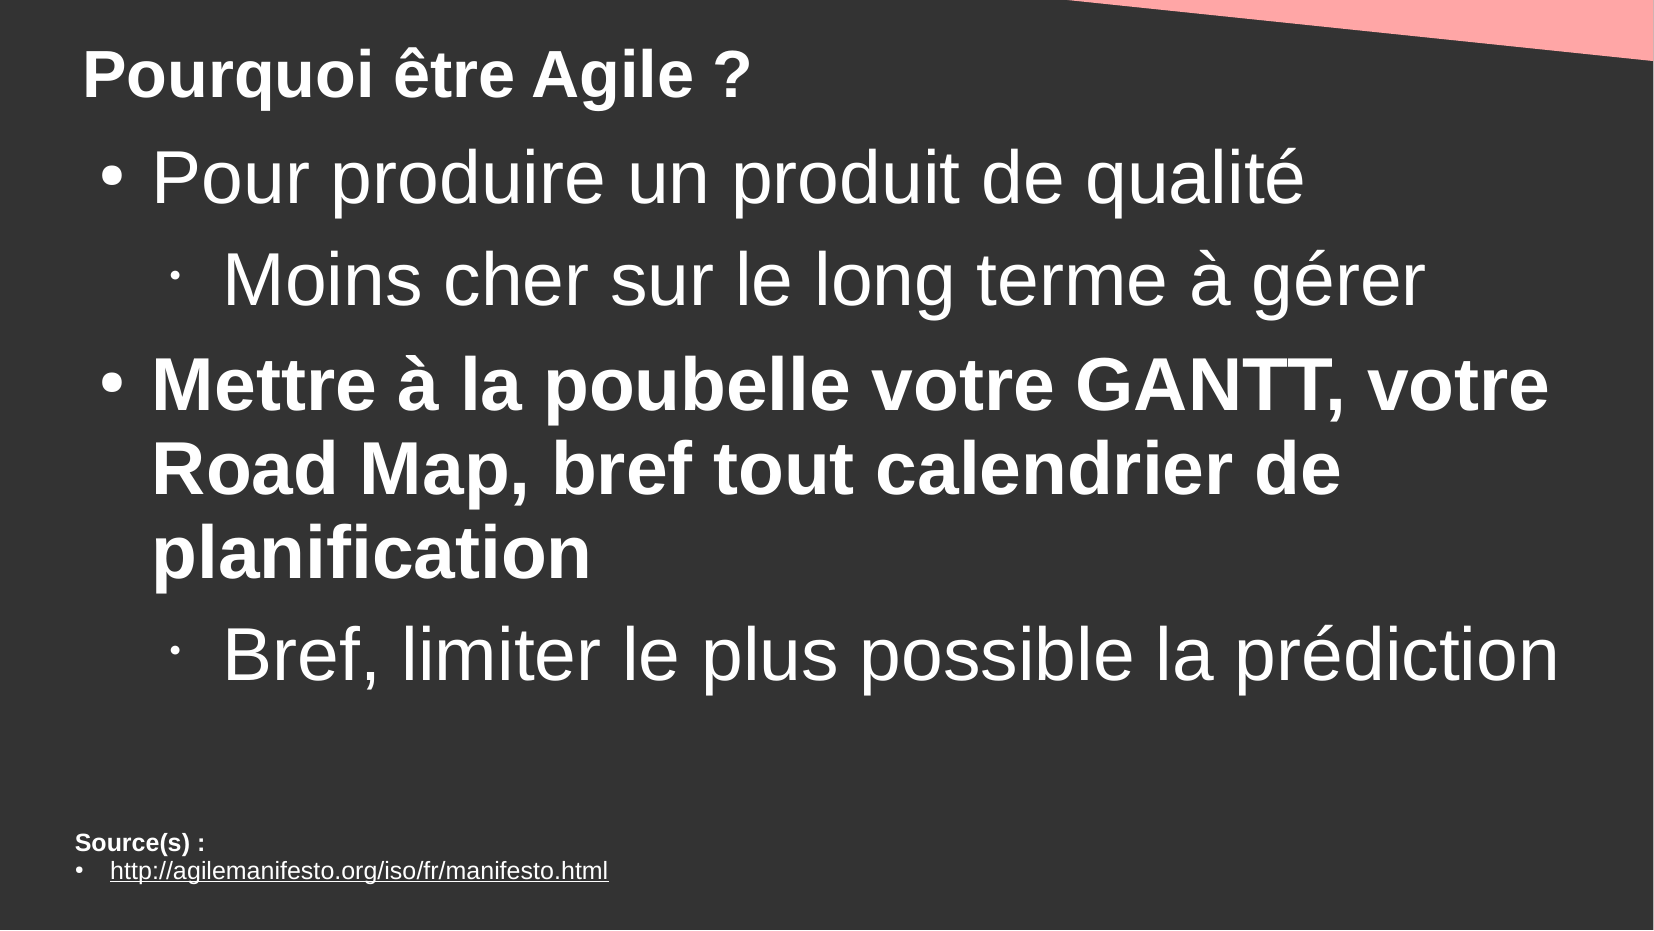

# Pourquoi être Agile ?
Pour produire un produit de qualité
Moins cher sur le long terme à gérer
Mettre à la poubelle votre GANTT, votre Road Map, bref tout calendrier de planification
Bref, limiter le plus possible la prédiction
Source(s) :
http://agilemanifesto.org/iso/fr/manifesto.html